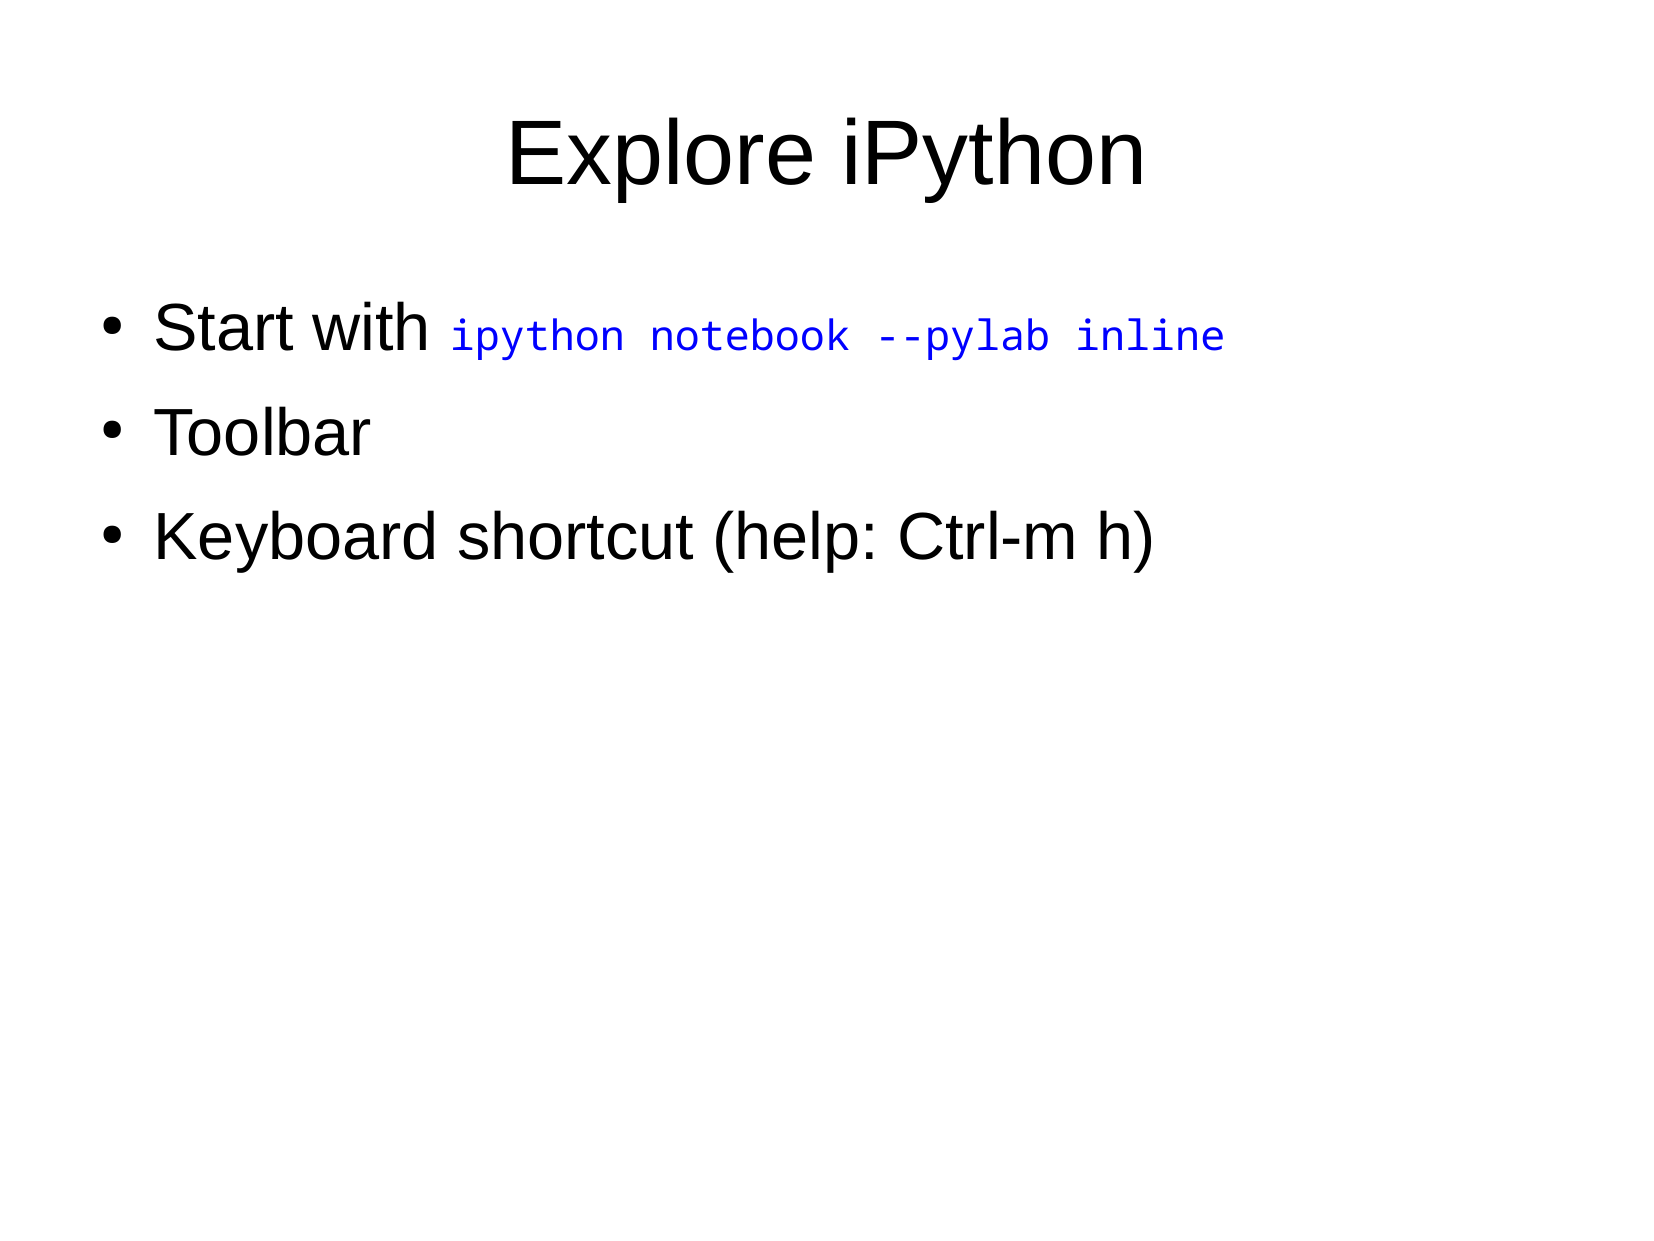

# Explore iPython
Start with ipython notebook --pylab inline
Toolbar
Keyboard shortcut (help: Ctrl-m h)